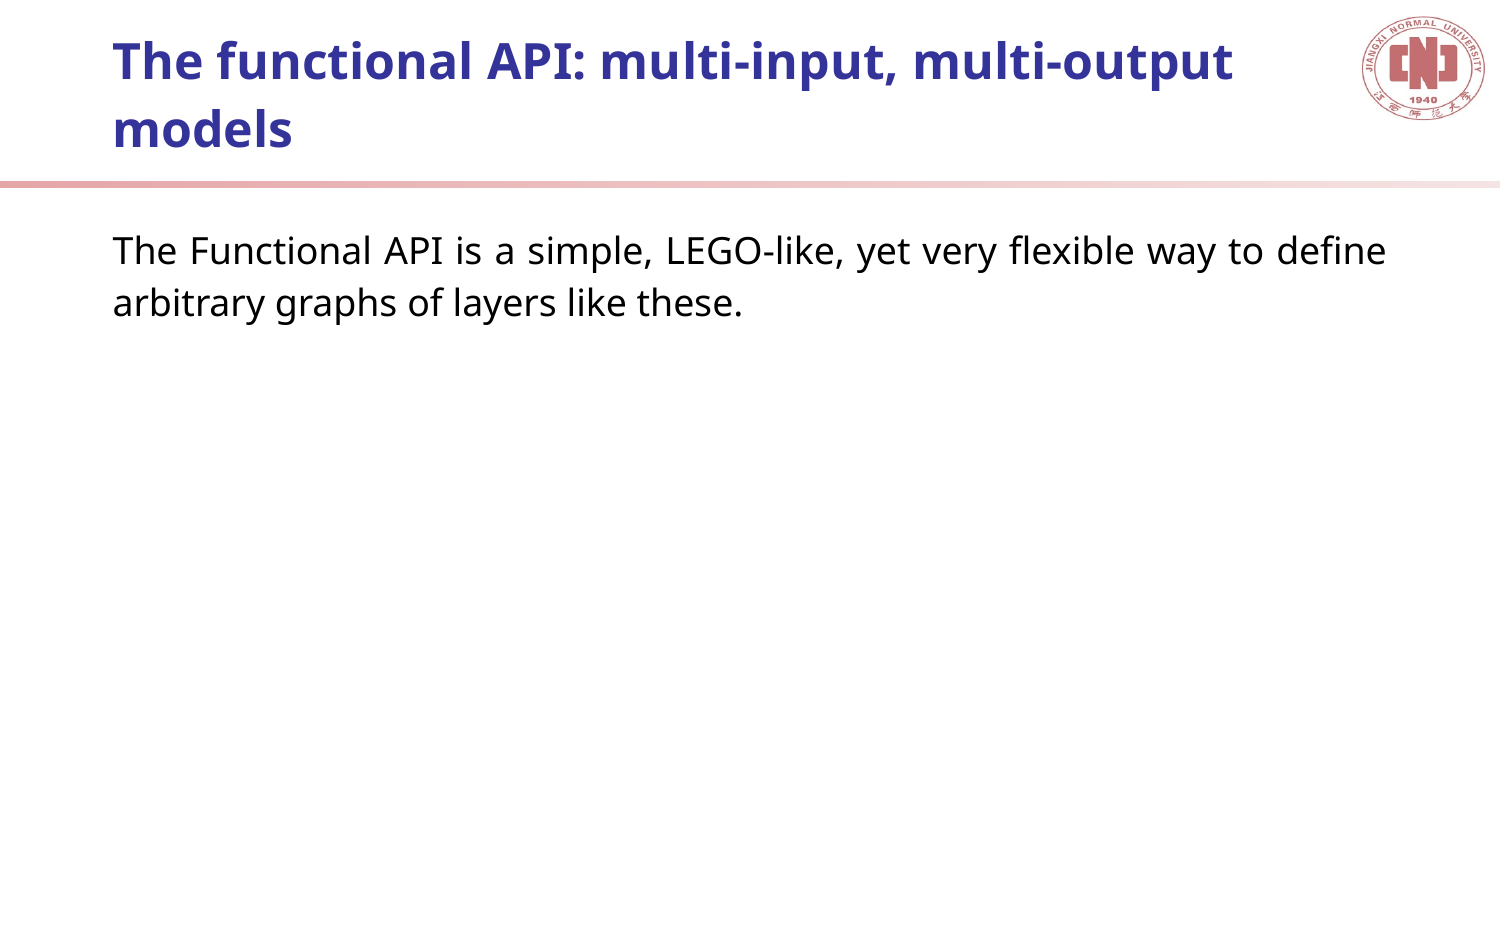

# The functional API: multi-input, multi-output models
The Functional API is a simple, LEGO-like, yet very flexible way to define arbitrary graphs of layers like these.